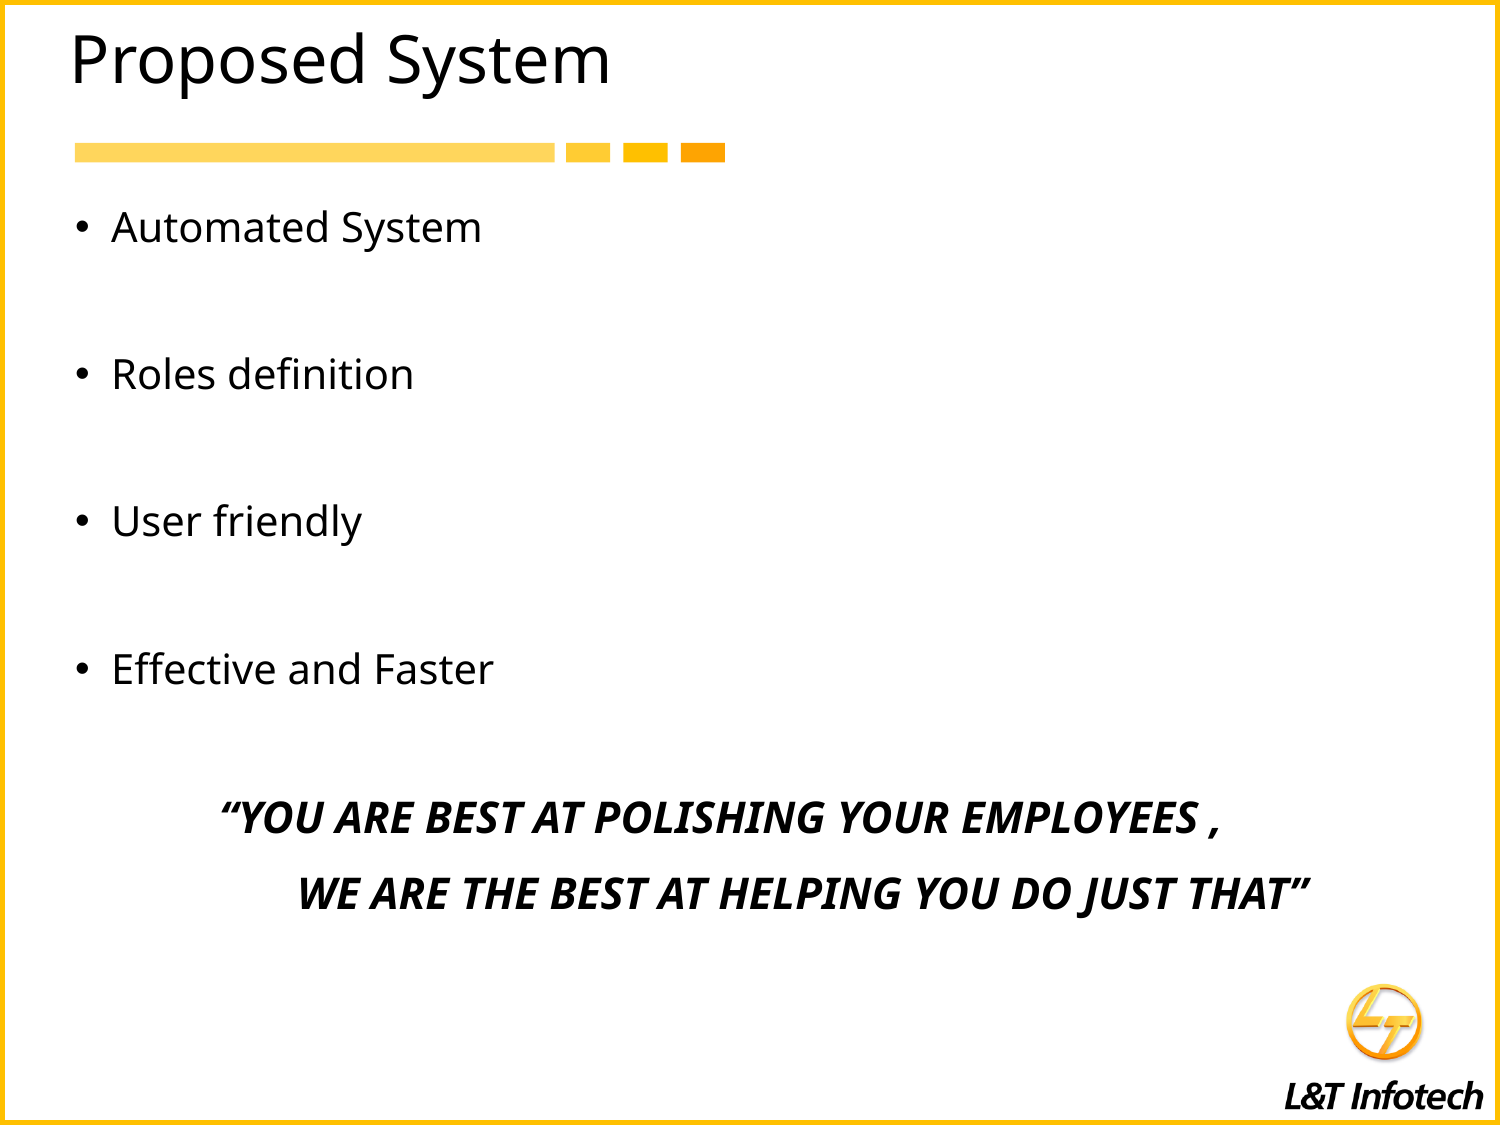

# Proposed System
 Automated System
 Roles definition
 User friendly
 Effective and Faster
 “YOU ARE BEST AT POLISHING YOUR EMPLOYEES ,
 WE ARE THE BEST AT HELPING YOU DO JUST THAT”